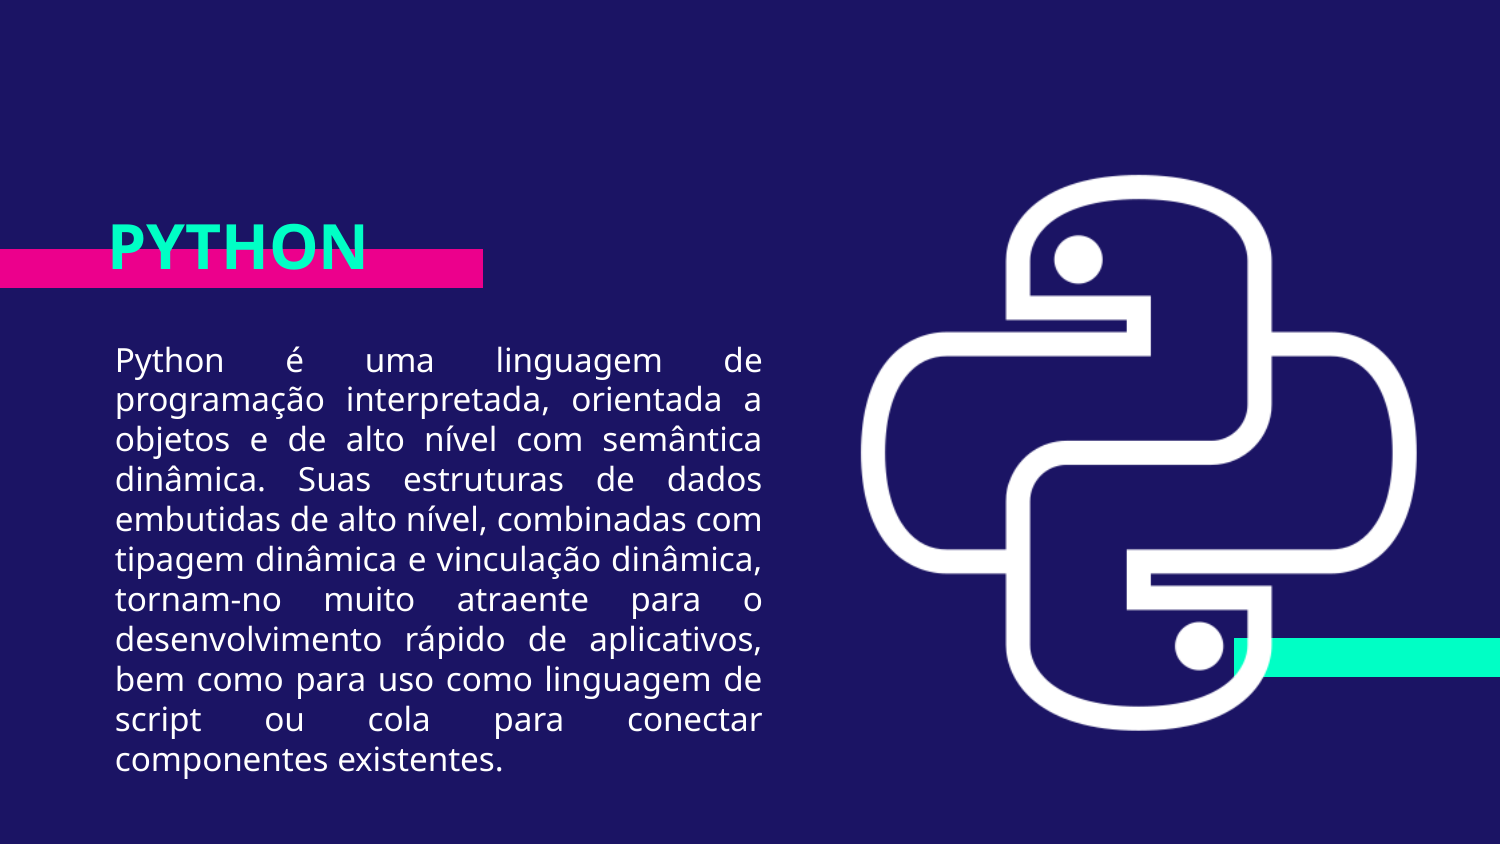

PYTHON
# Python é uma linguagem de programação interpretada, orientada a objetos e de alto nível com semântica dinâmica. Suas estruturas de dados embutidas de alto nível, combinadas com tipagem dinâmica e vinculação dinâmica, tornam-no muito atraente para o desenvolvimento rápido de aplicativos, bem como para uso como linguagem de script ou cola para conectar componentes existentes.